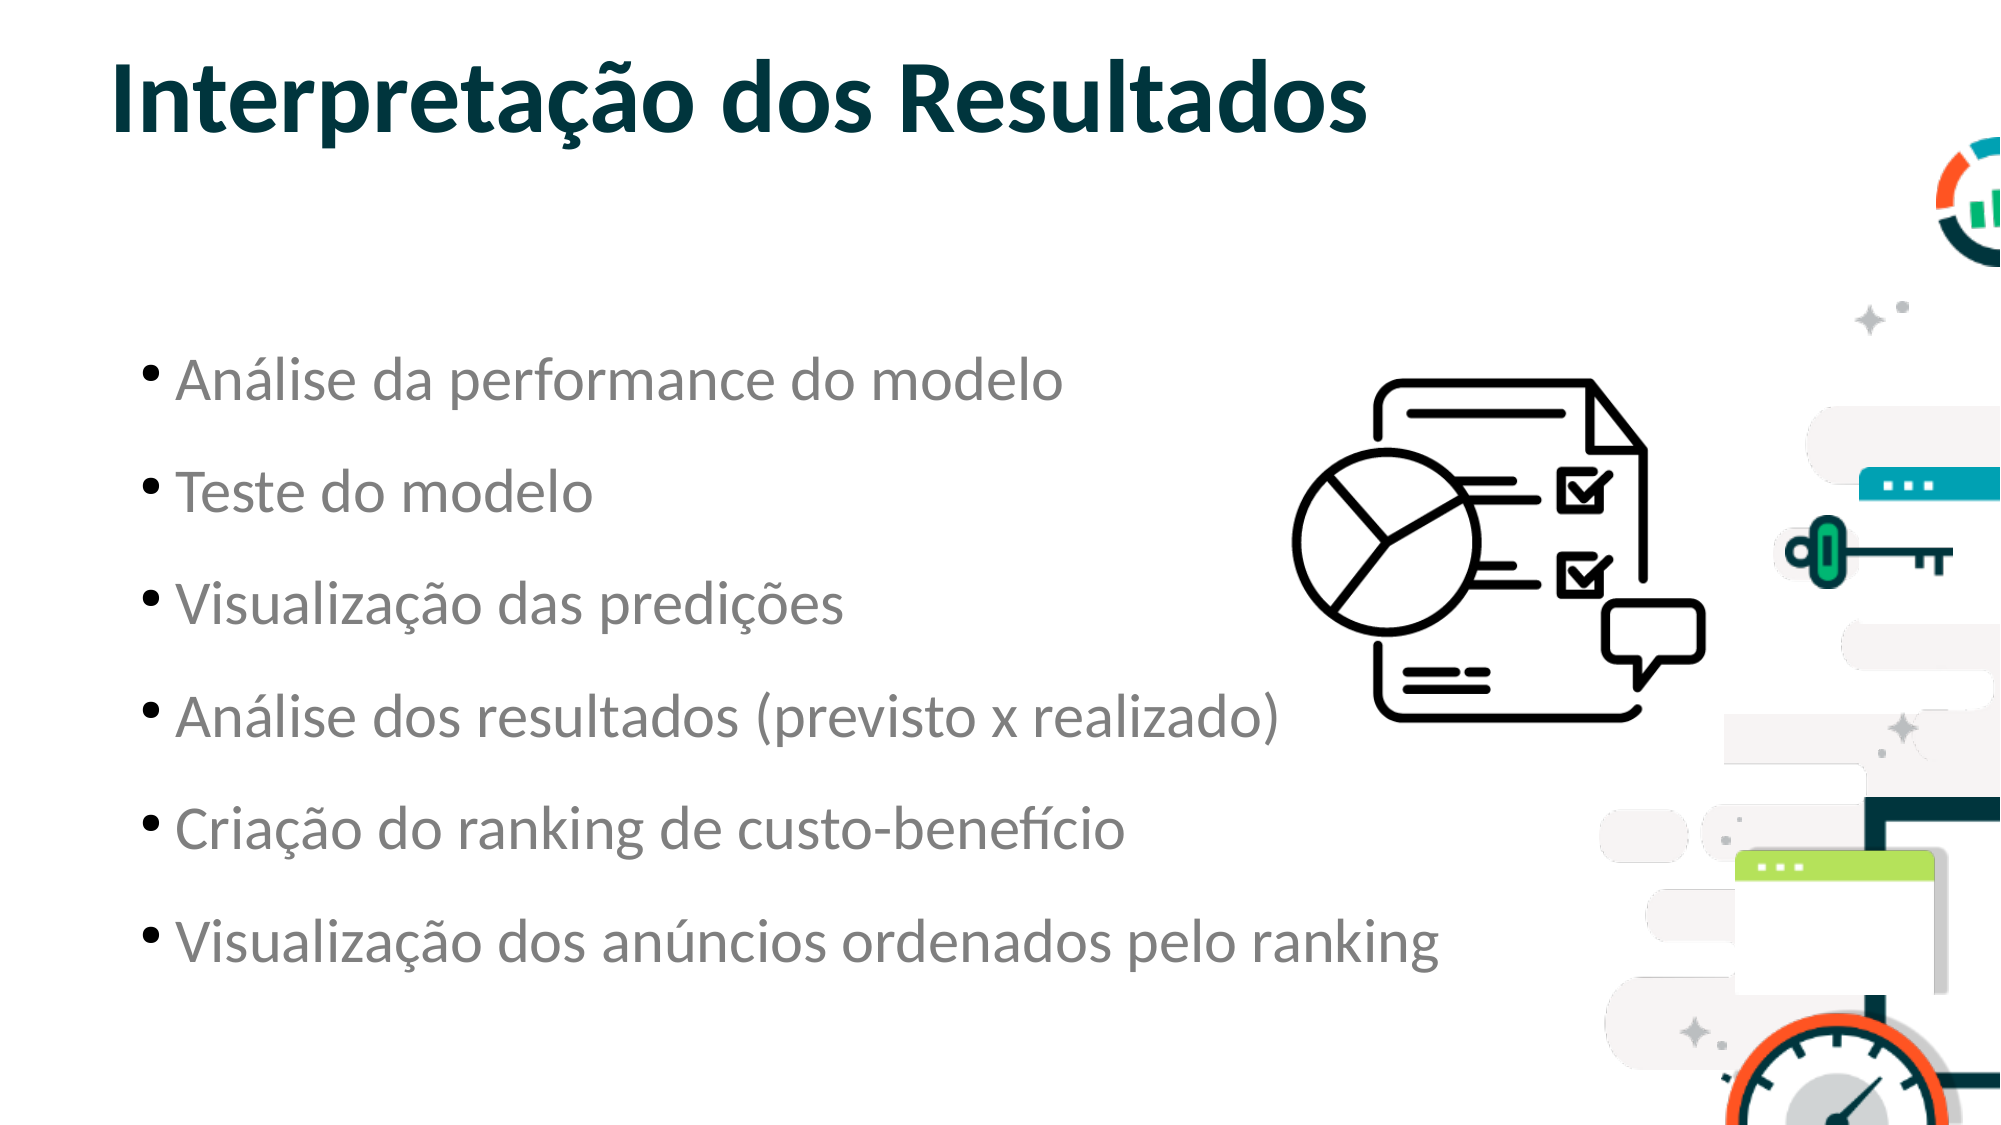

# Interpretação dos Resultados
Análise da performance do modelo
Teste do modelo
Visualização das predições
Análise dos resultados (previsto x realizado)
Criação do ranking de custo-benefício
Visualização dos anúncios ordenados pelo ranking